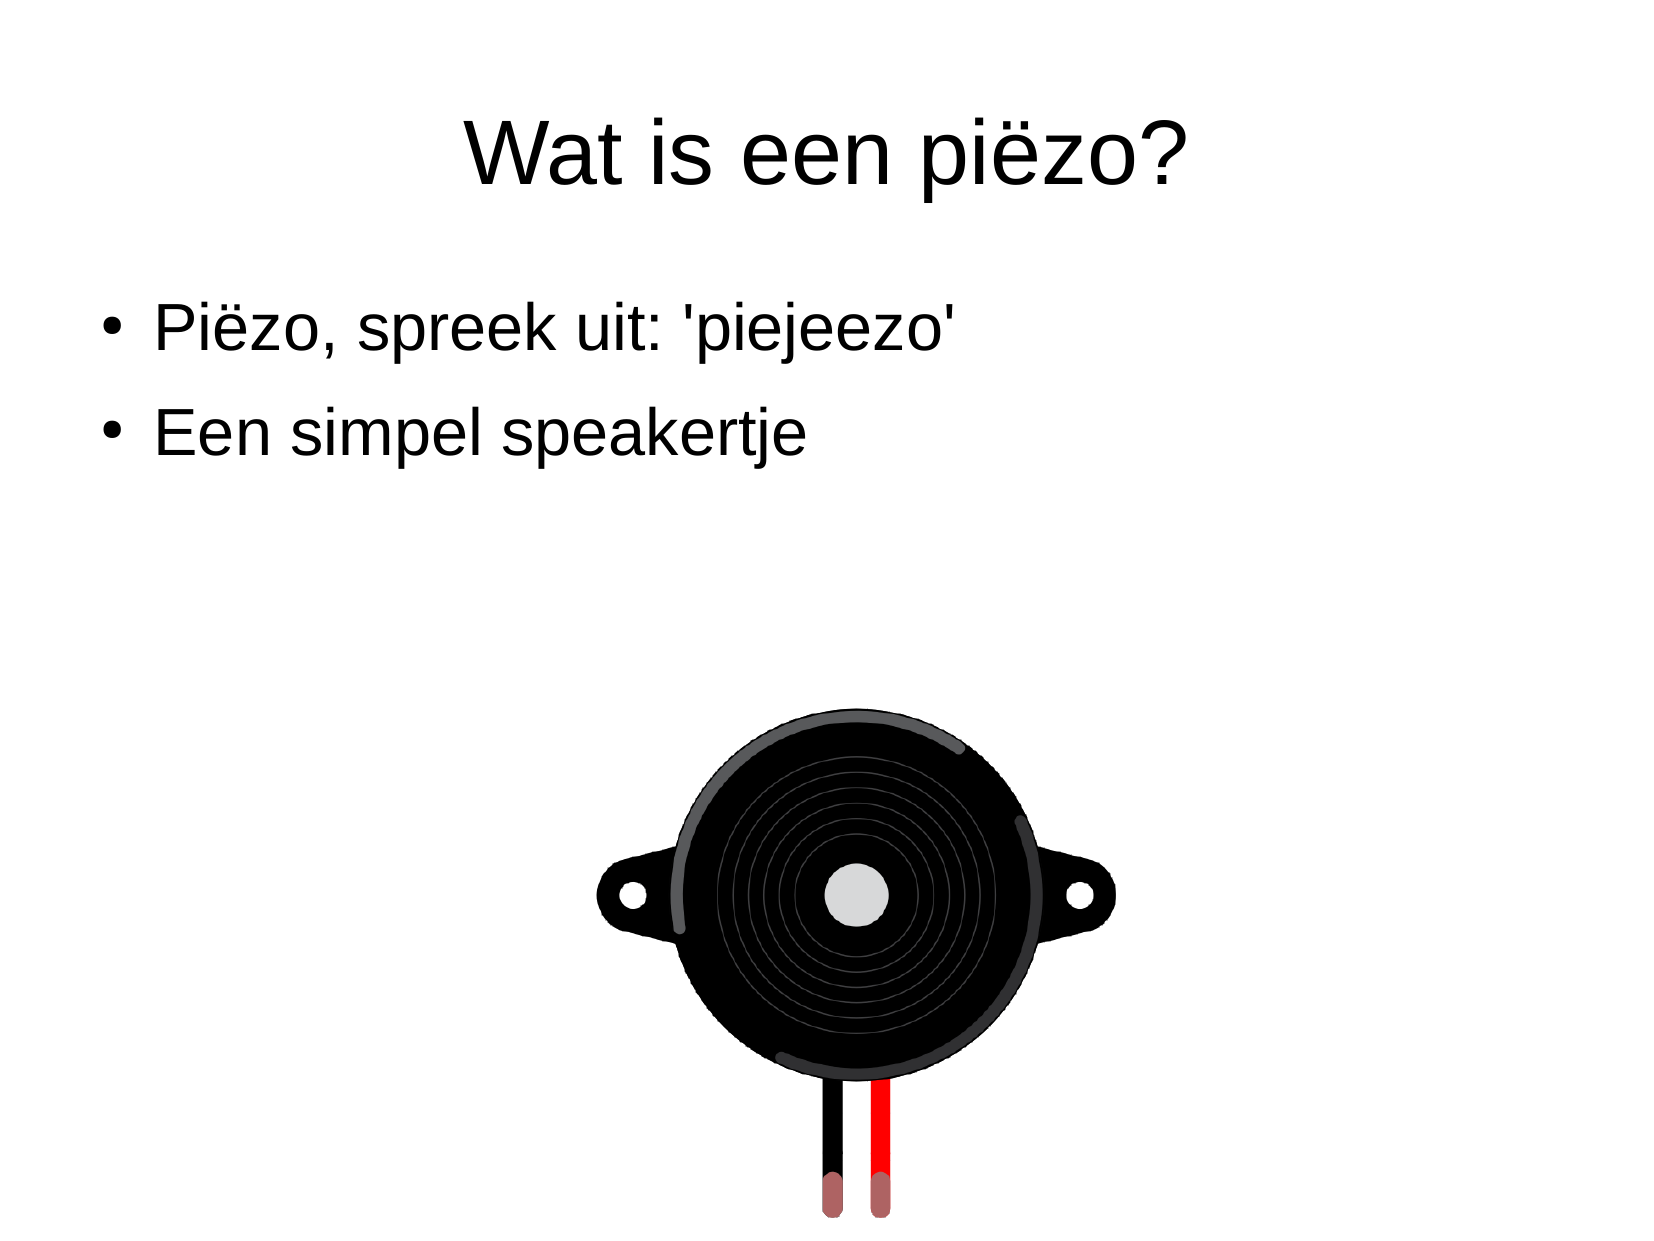

# Wat is een piëzo?
Piëzo, spreek uit: 'piejeezo'
Een simpel speakertje